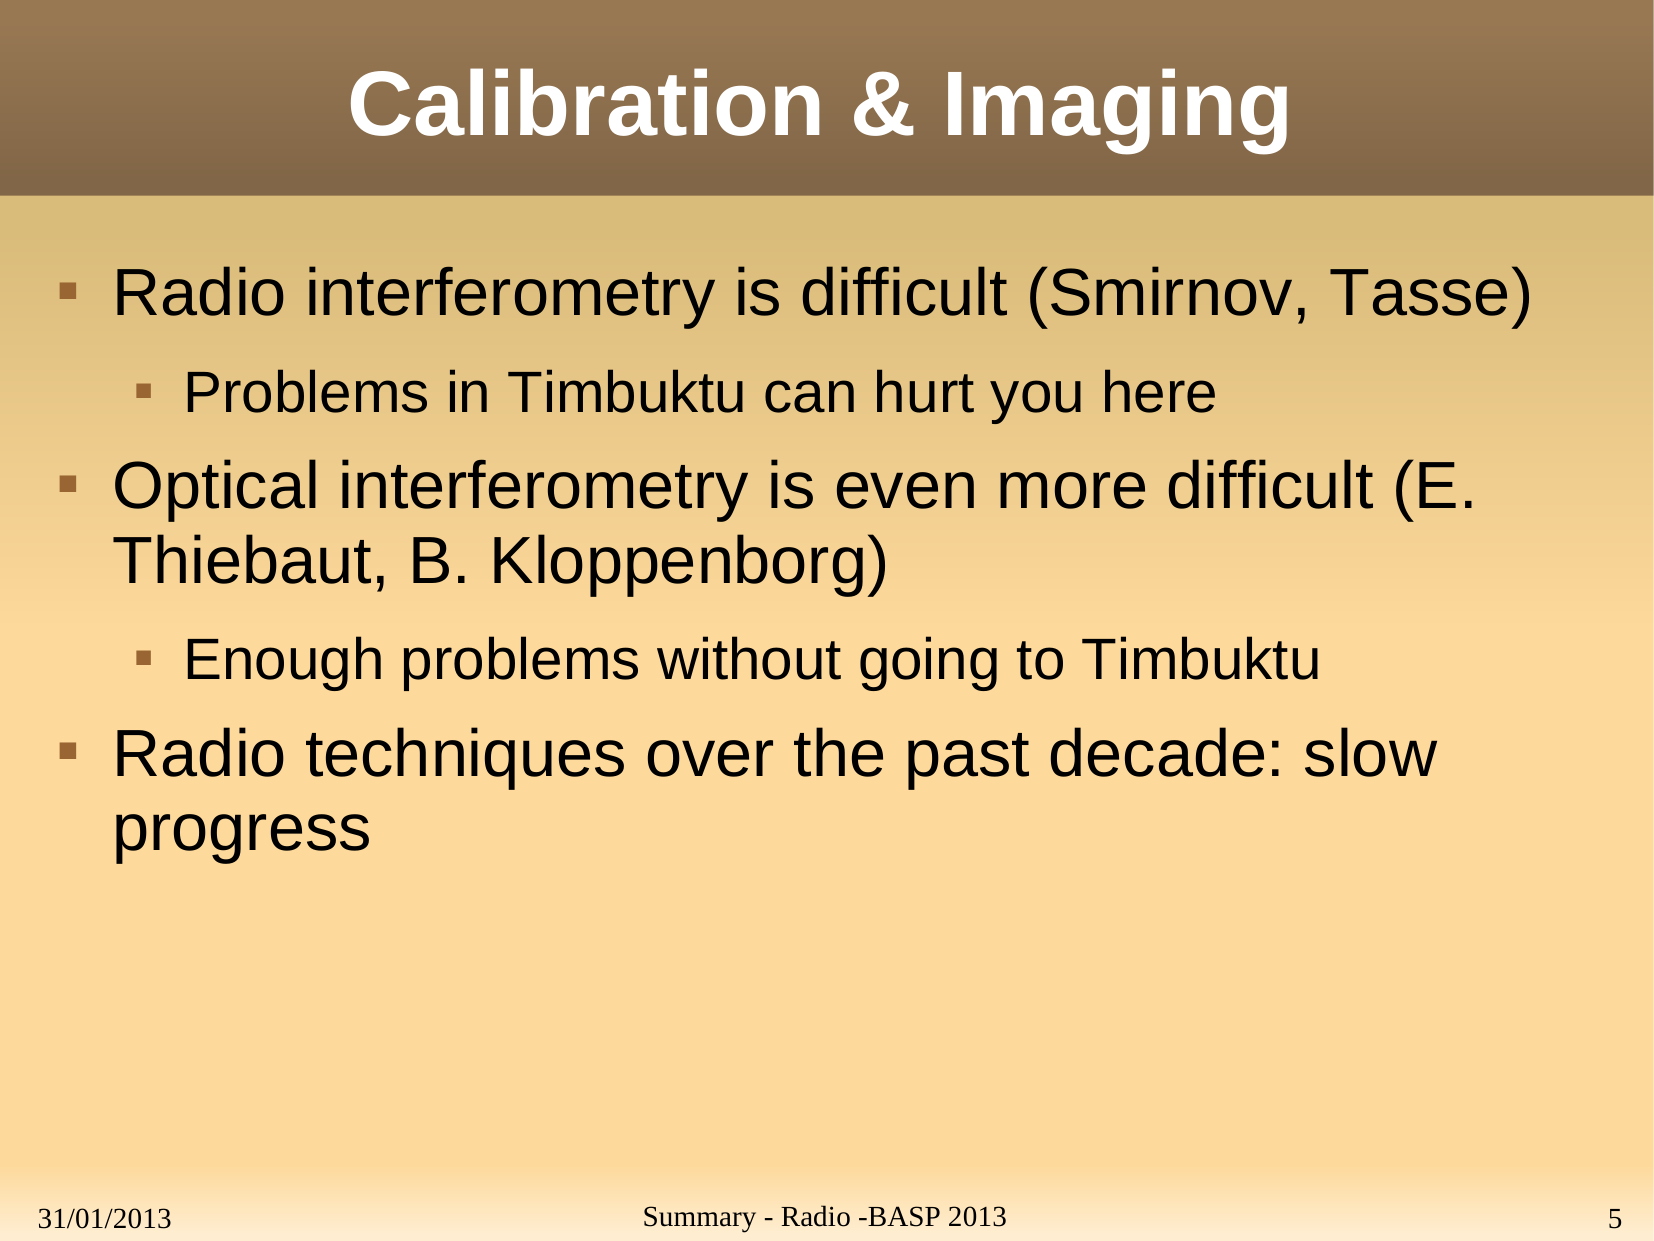

# Calibration & Imaging
Radio interferometry is difficult (Smirnov, Tasse)
Problems in Timbuktu can hurt you here
Optical interferometry is even more difficult (E. Thiebaut, B. Kloppenborg)
Enough problems without going to Timbuktu
Radio techniques over the past decade: slow progress
Summary - Radio -BASP 2013
31/01/2013
5